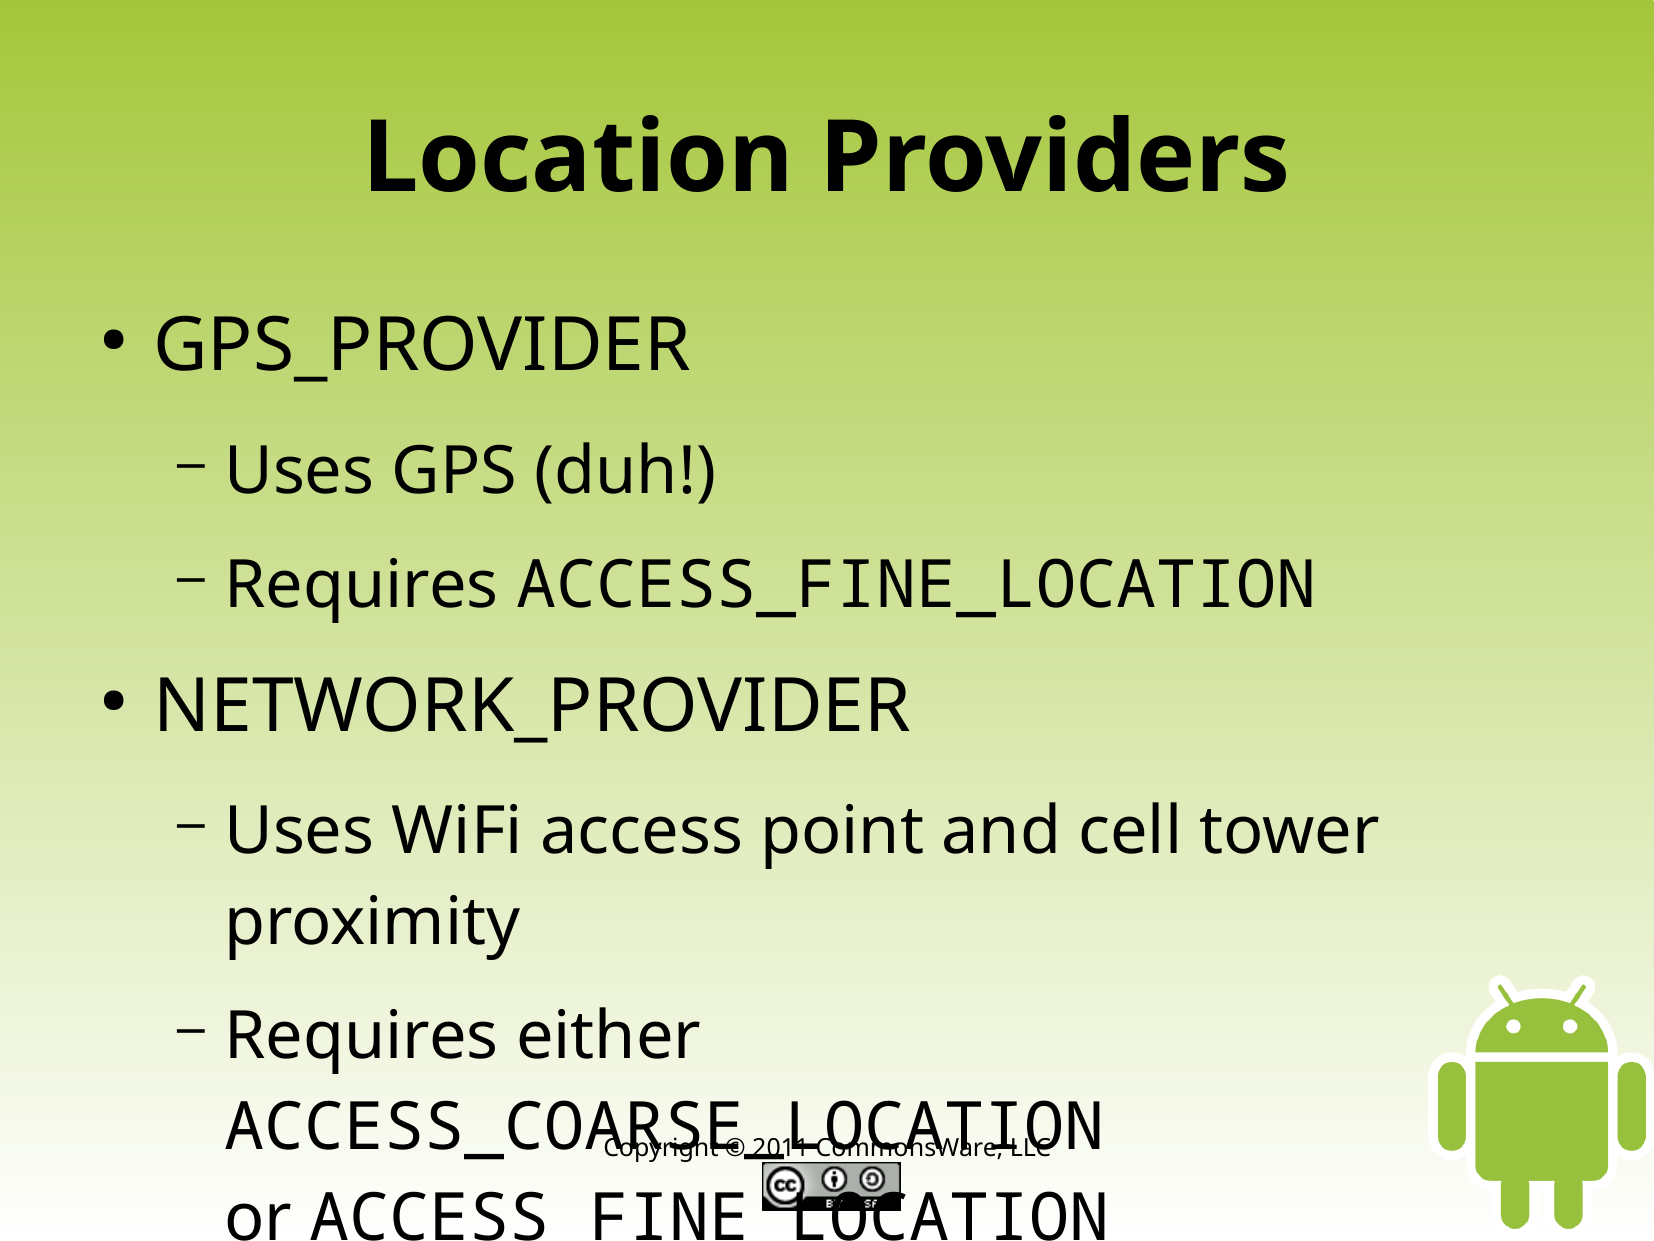

# Location Providers
GPS_PROVIDER
Uses GPS (duh!)
Requires ACCESS_FINE_LOCATION
NETWORK_PROVIDER
Uses WiFi access point and cell tower proximity
Requires either ACCESS_COARSE_LOCATION
or ACCESS_FINE_LOCATION